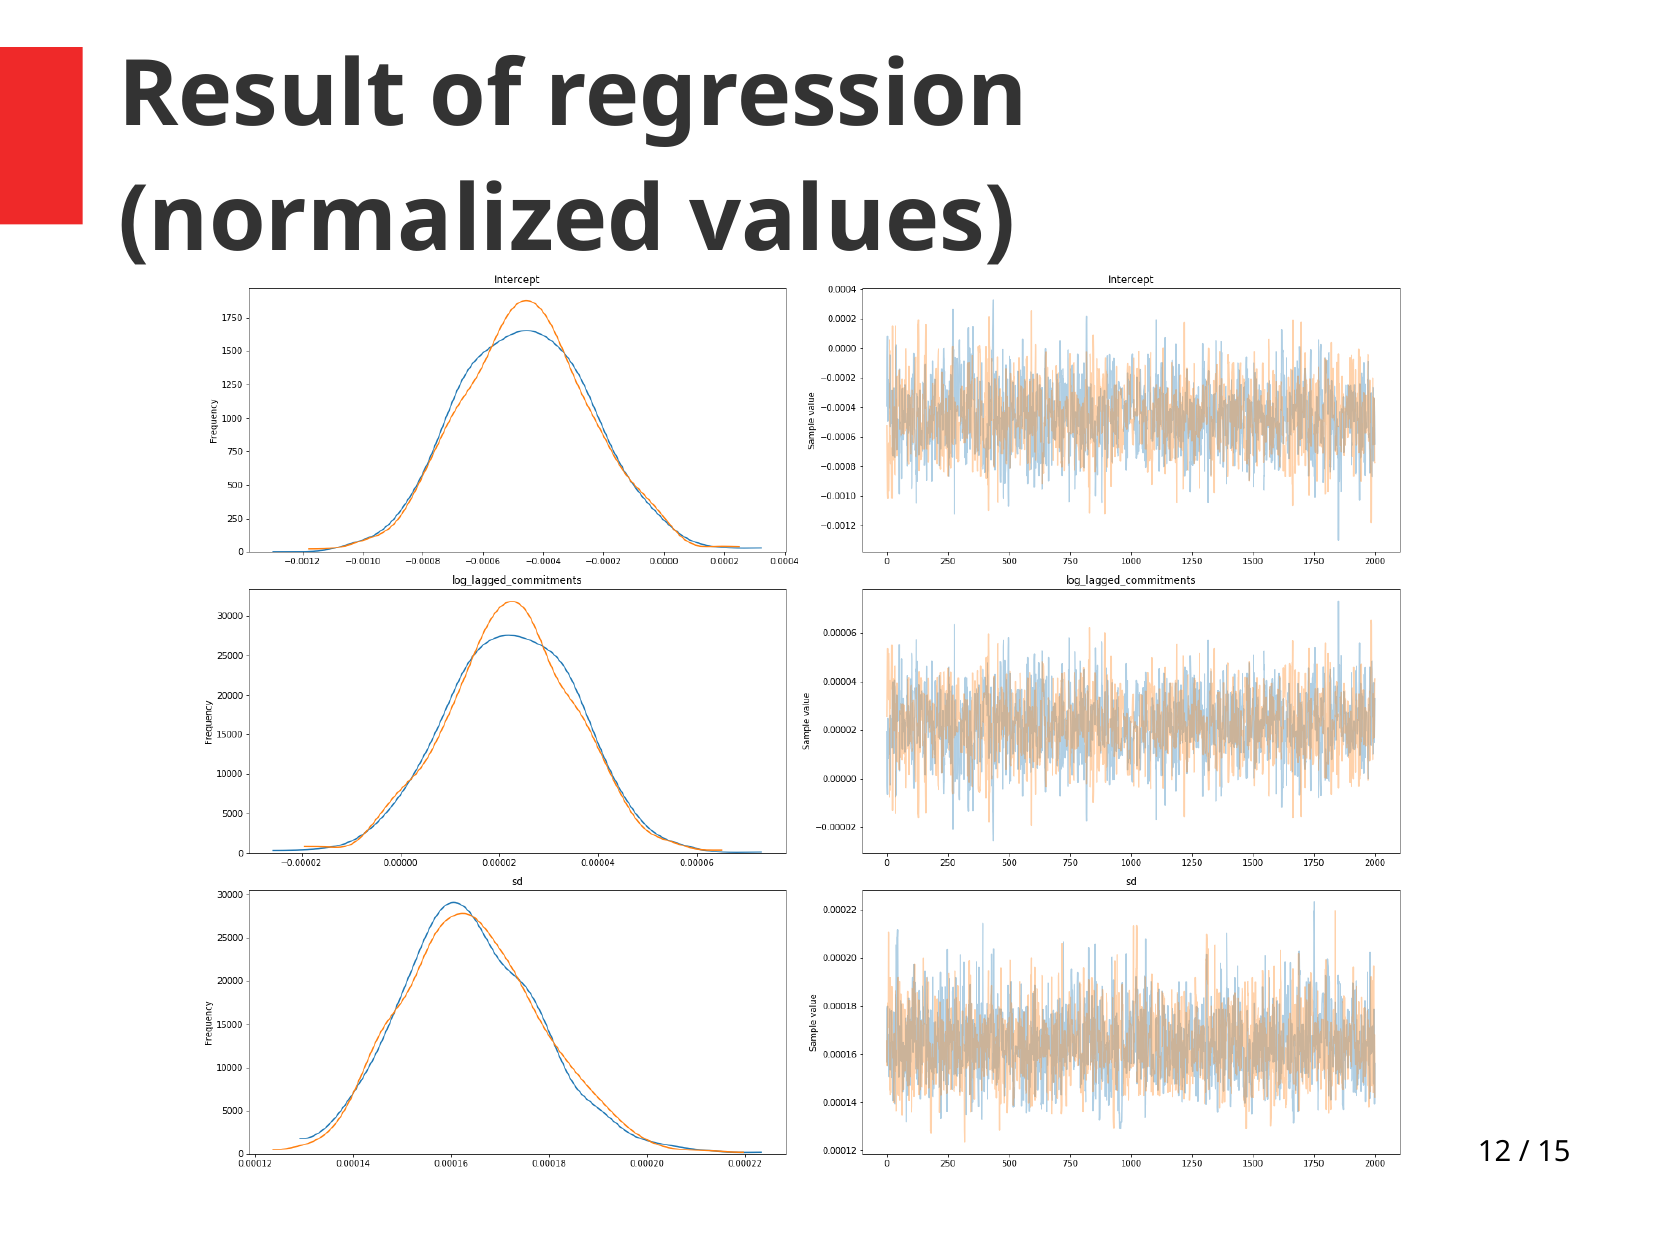

# Result of regression (normalized values)
12